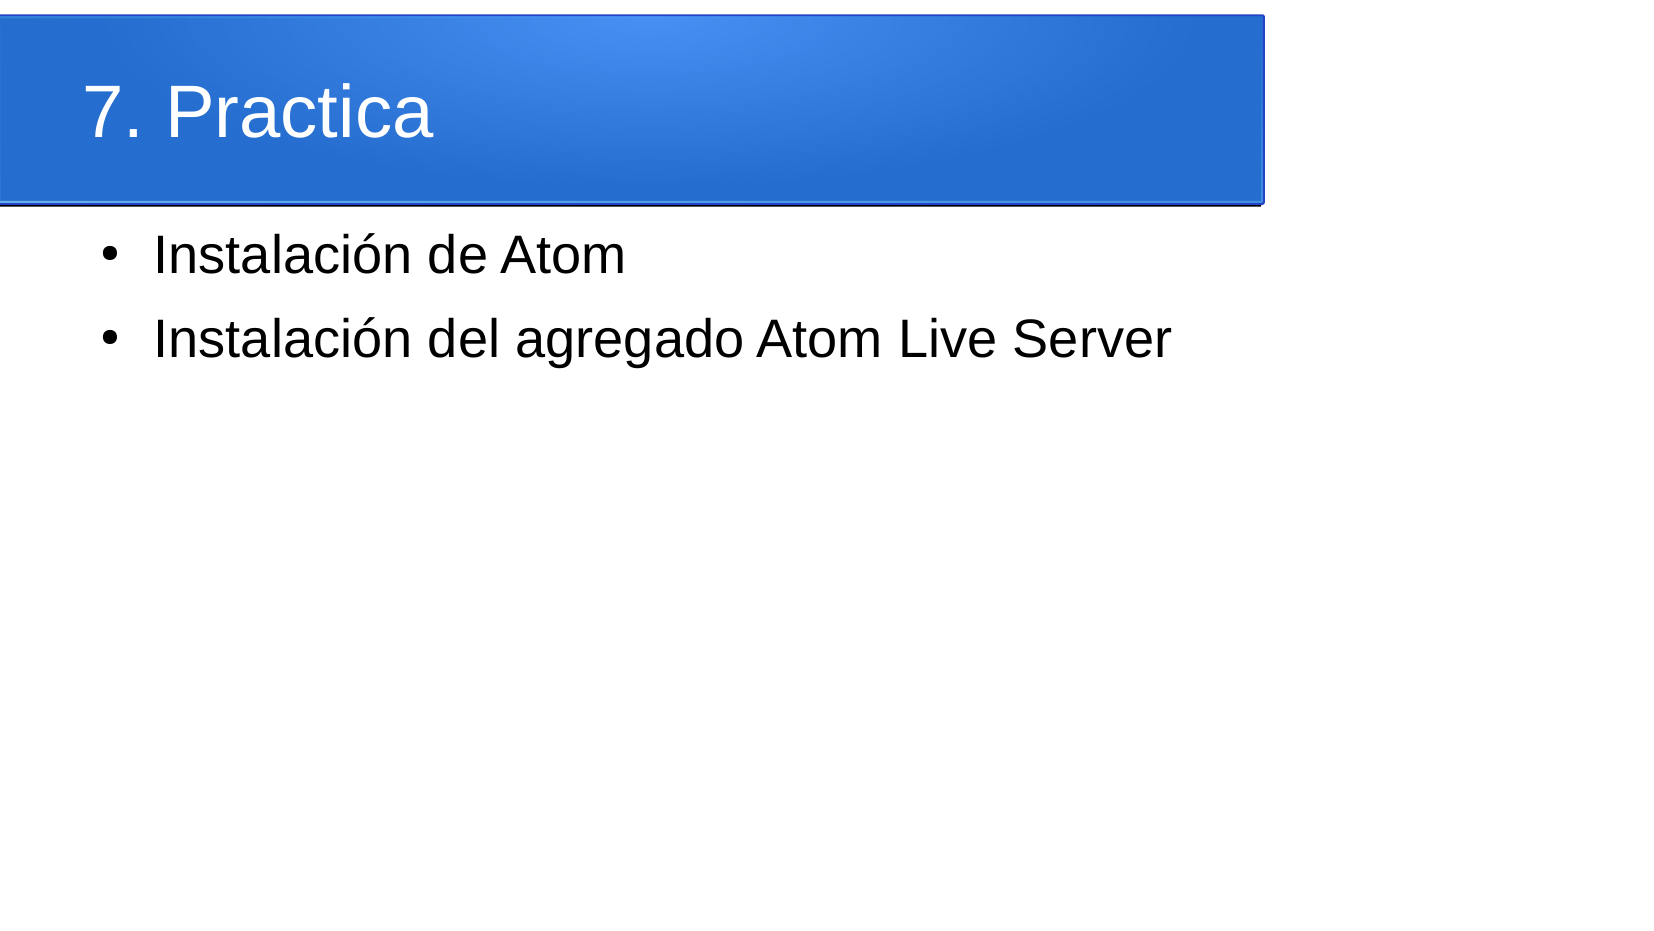

# 7. Practica
Instalación de Atom
Instalación del agregado Atom Live Server